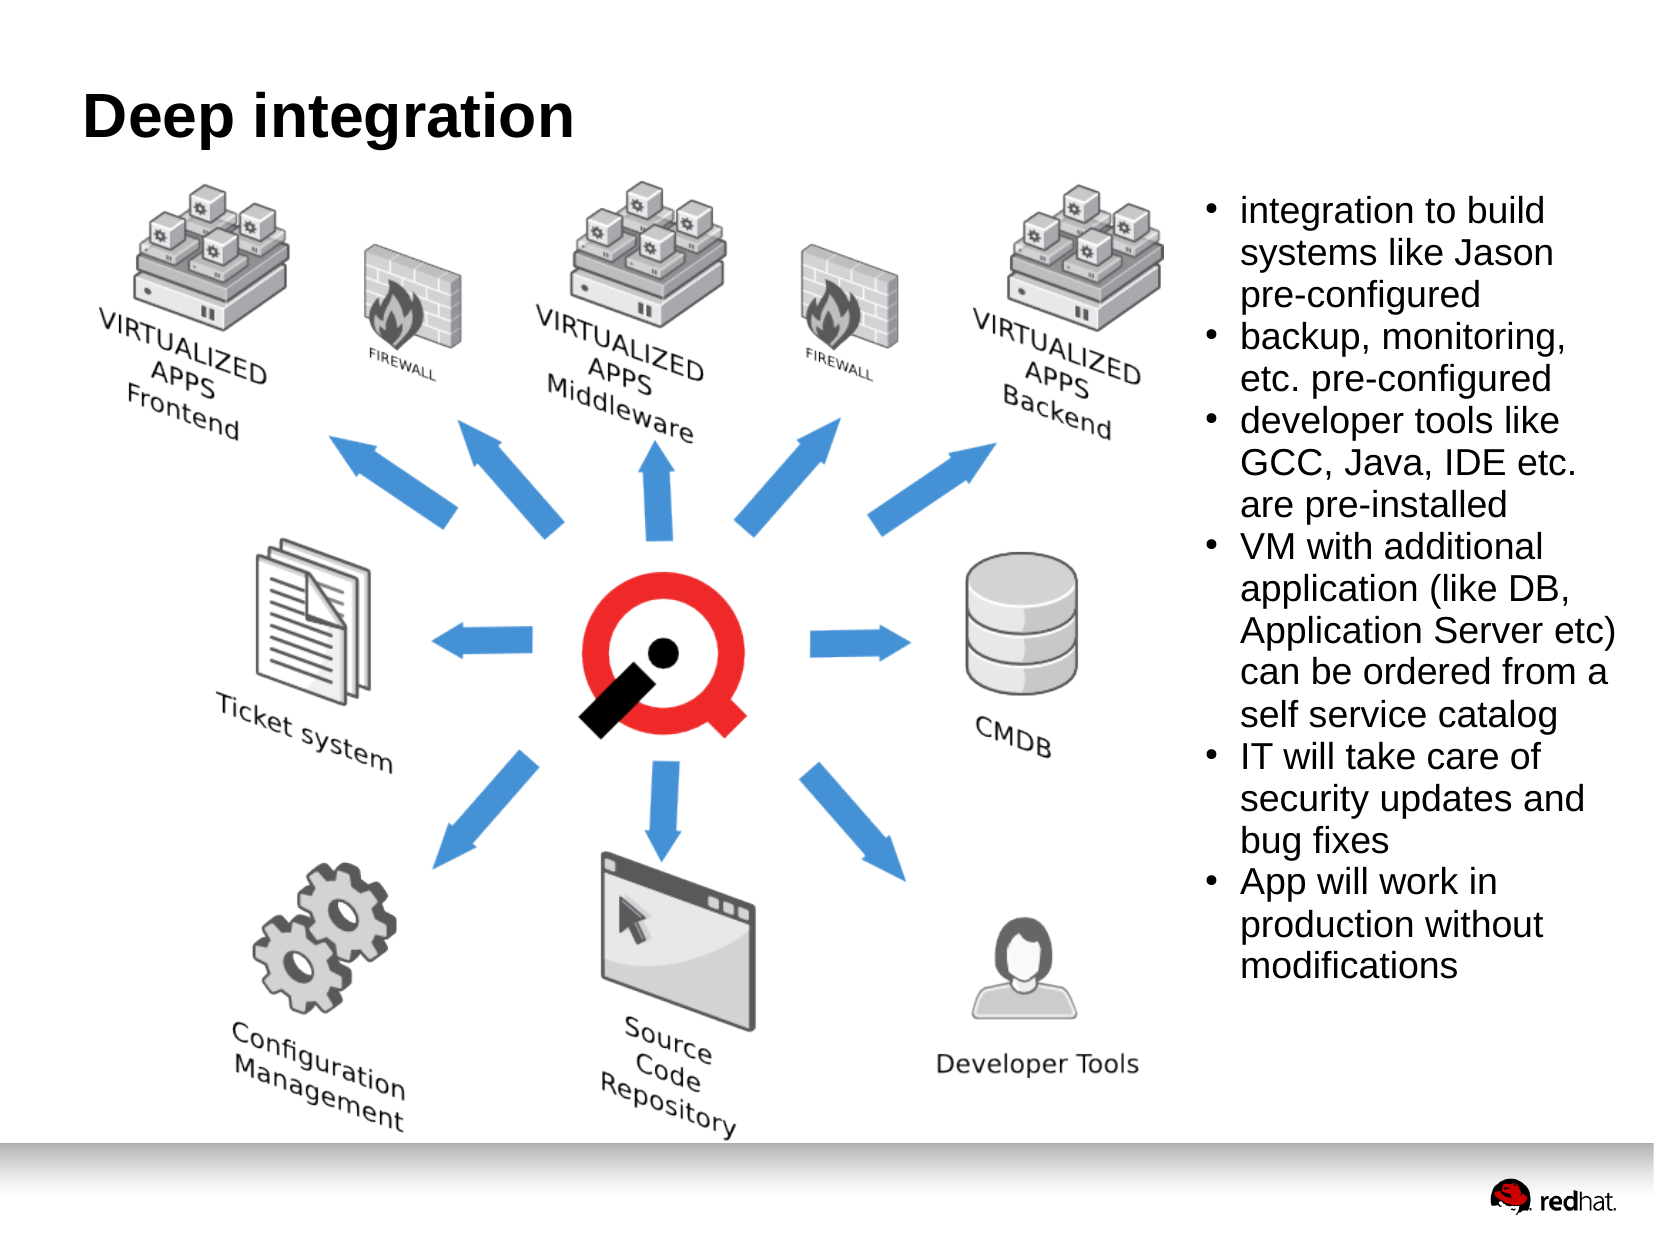

# Deep integration
integration to build systems like Jason pre-configured
backup, monitoring, etc. pre-configured
developer tools like GCC, Java, IDE etc. are pre-installed
VM with additional application (like DB, Application Server etc) can be ordered from a self service catalog
IT will take care of security updates and bug fixes
App will work in production without modifications